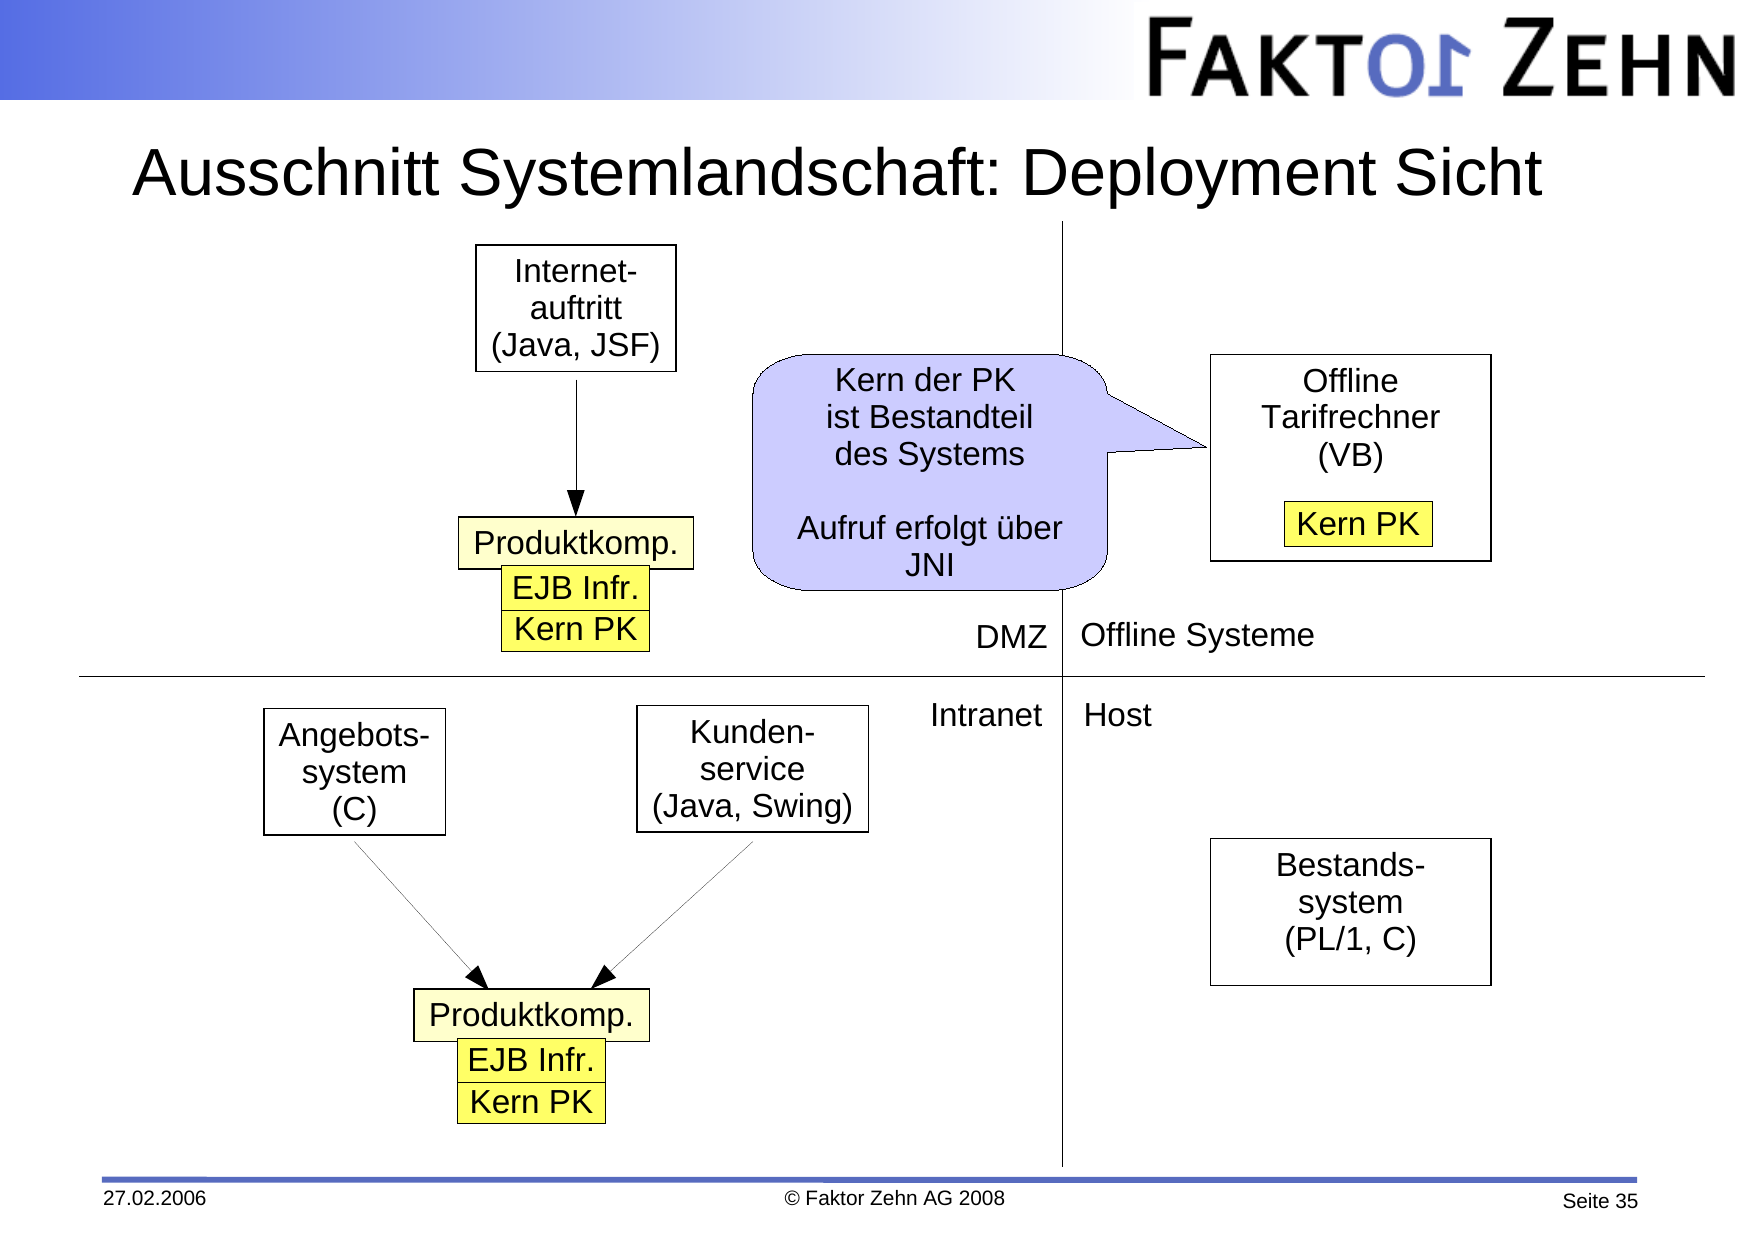

# Ausschnitt Systemlandschaft: Deployment Sicht
Internet-
auftritt
(Java, JSF)
Kern der PK
ist Bestandteil
des Systems
Aufruf erfolgt über
JNI
Offline Tarifrechner
(VB)
Kern PK
Produktkomp.
EJB Infr.
Kern PK
Offline Systeme
DMZ
Intranet
Host
Kunden-
service
(Java, Swing)
Angebots-
system
(C)
Bestands-
system
(PL/1, C)
Produktkomp.
EJB Infr.
Kern PK